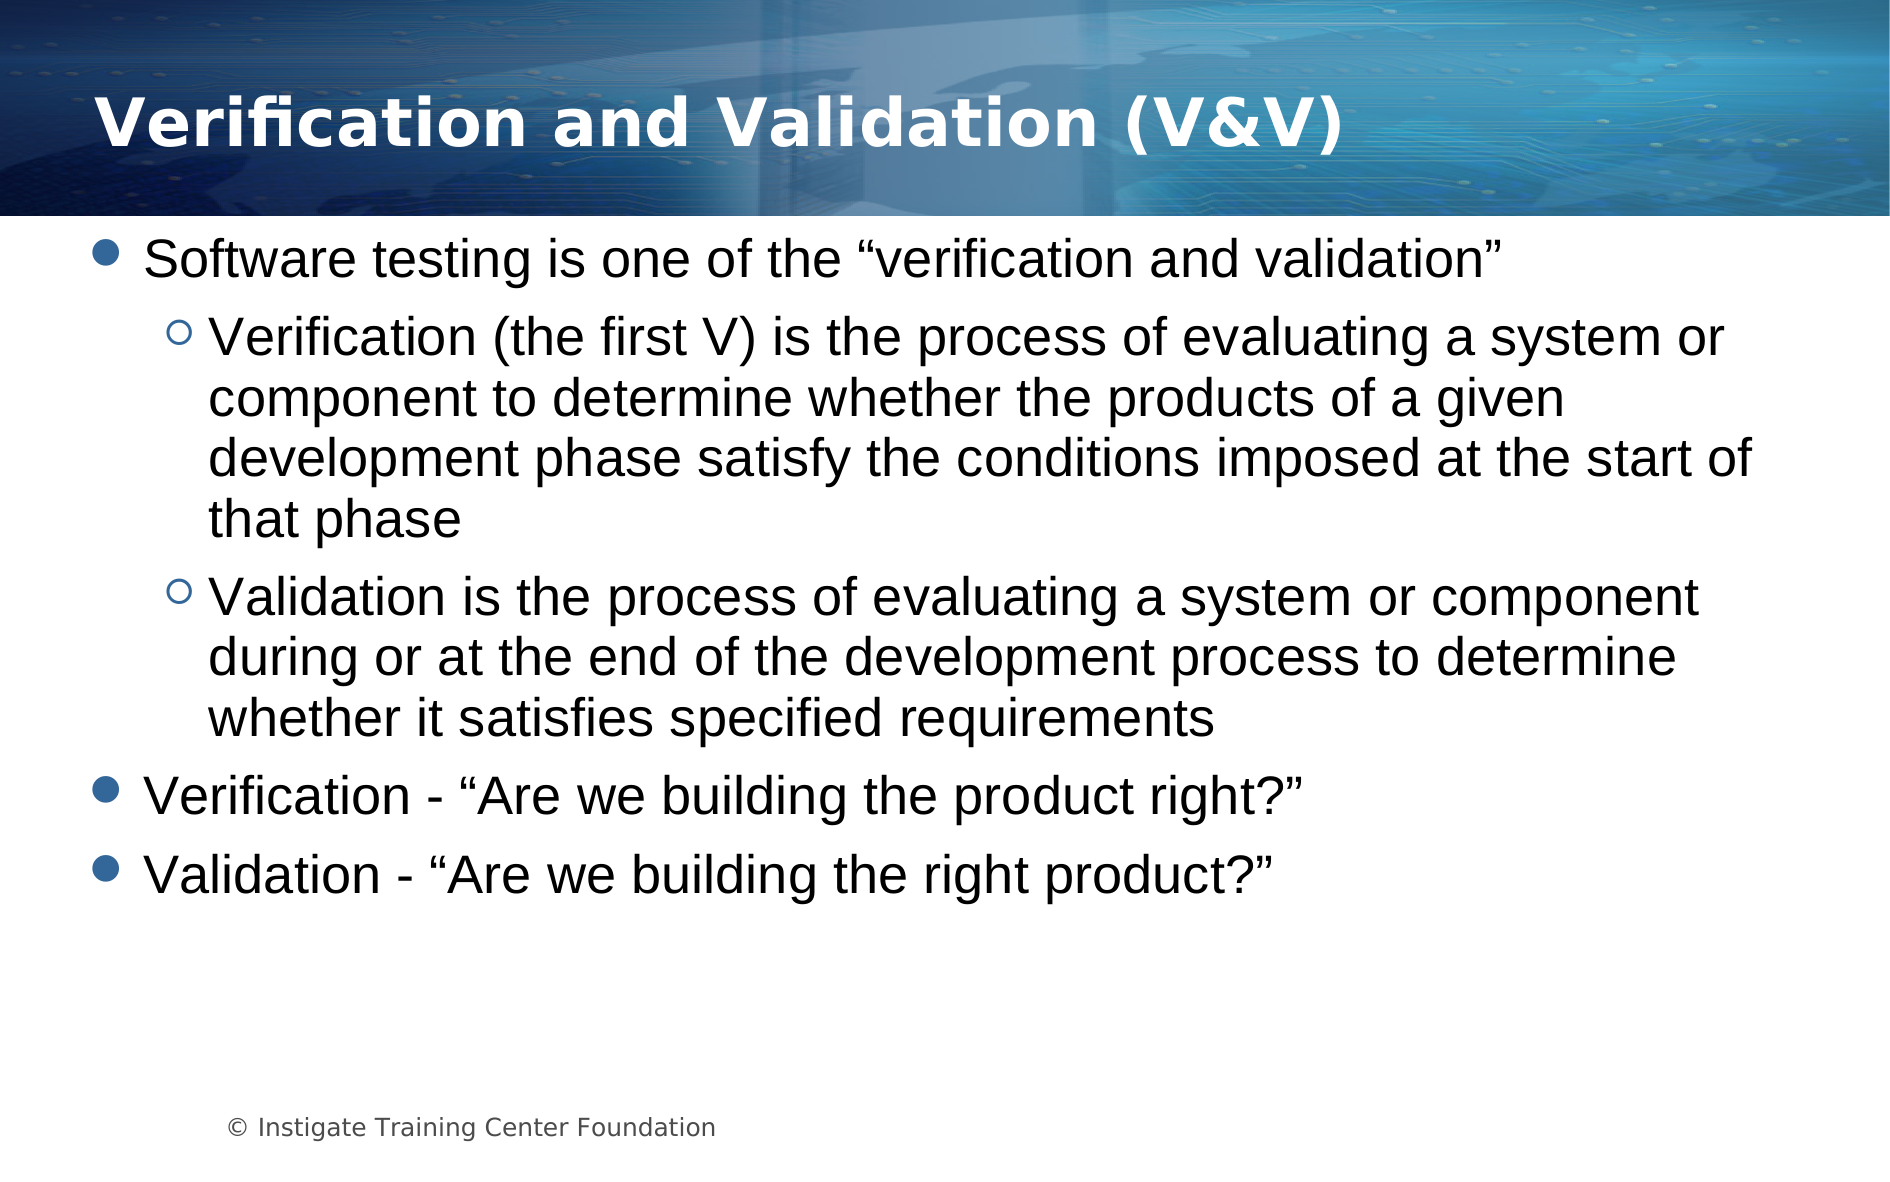

# Verification and Validation (V&V)
Software testing is one of the “verification and validation”
Verification (the first V) is the process of evaluating a system or component to determine whether the products of a given development phase satisfy the conditions imposed at the start of that phase
Validation is the process of evaluating a system or component during or at the end of the development process to determine whether it satisfies specified requirements
Verification - “Are we building the product right?”
Validation - “Are we building the right product?”